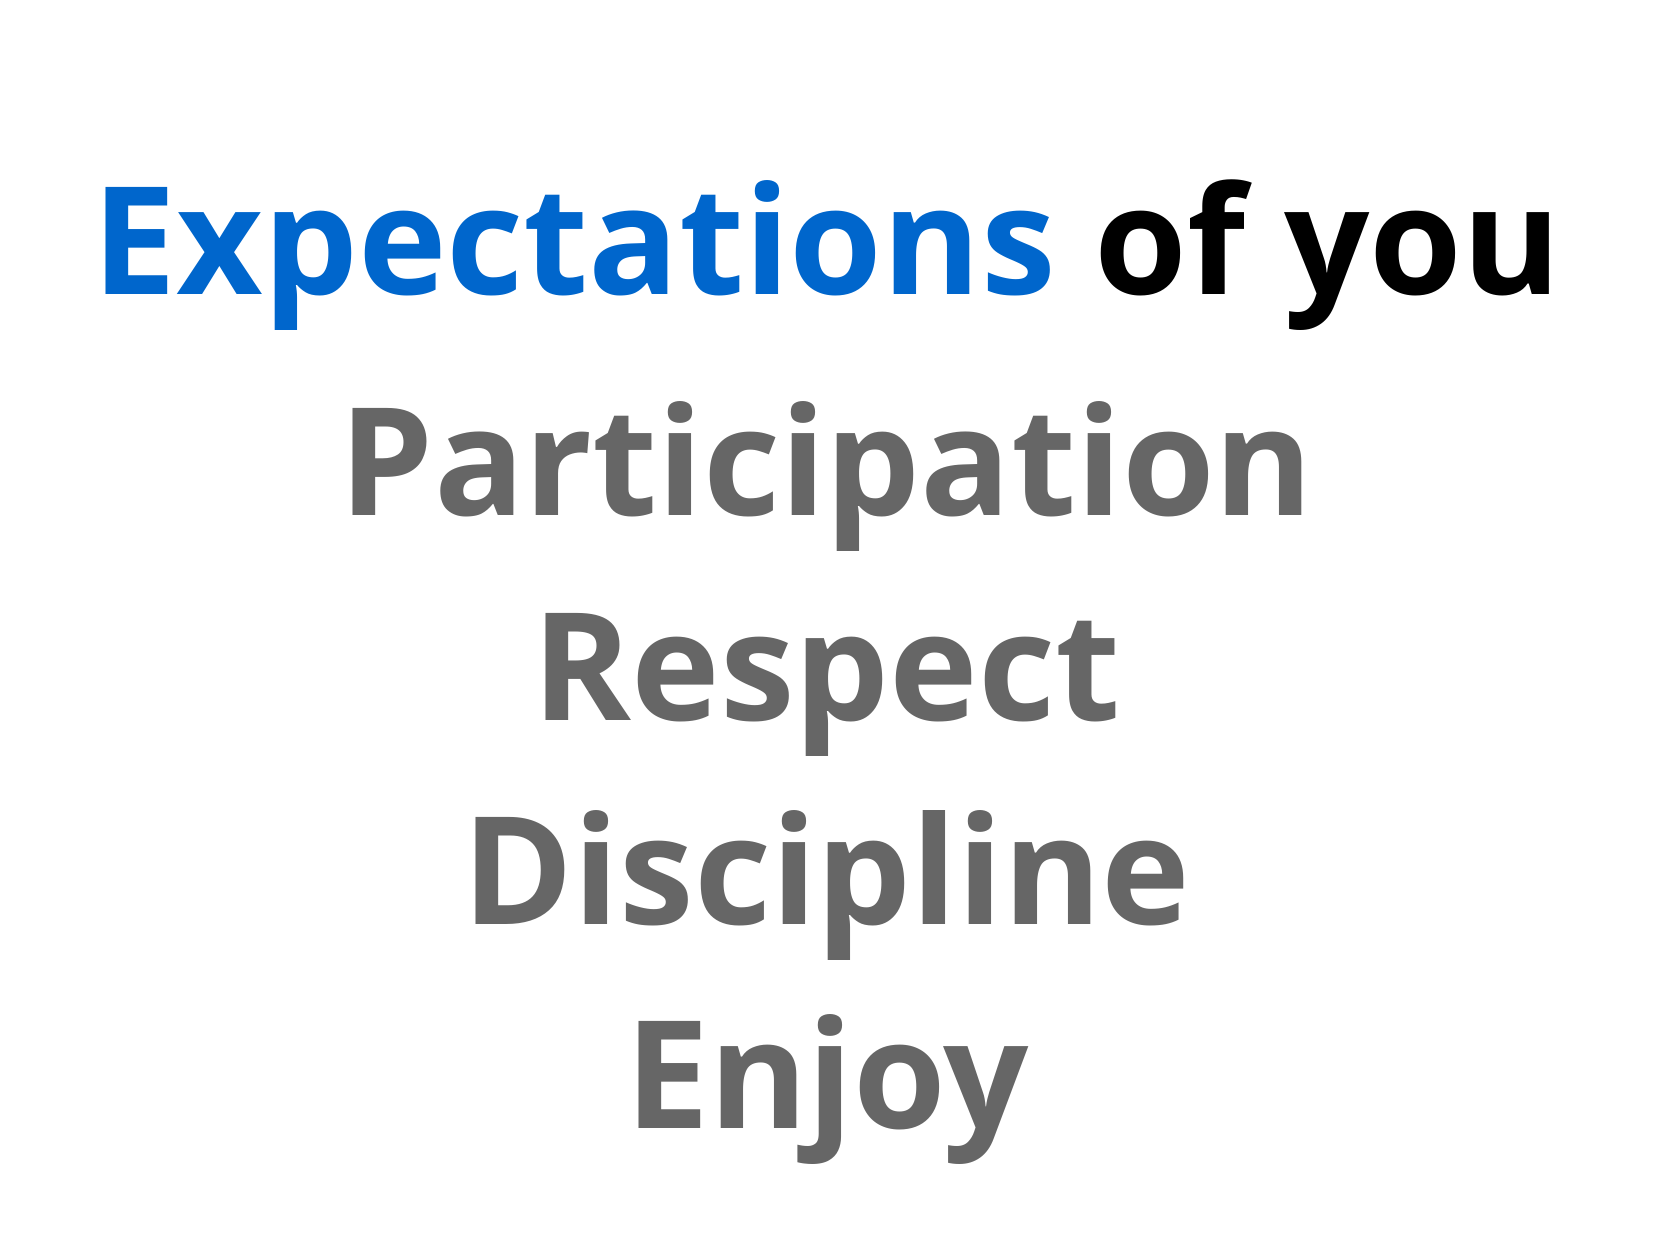

# Expectations of you
Participation
Respect
Discipline
Enjoy